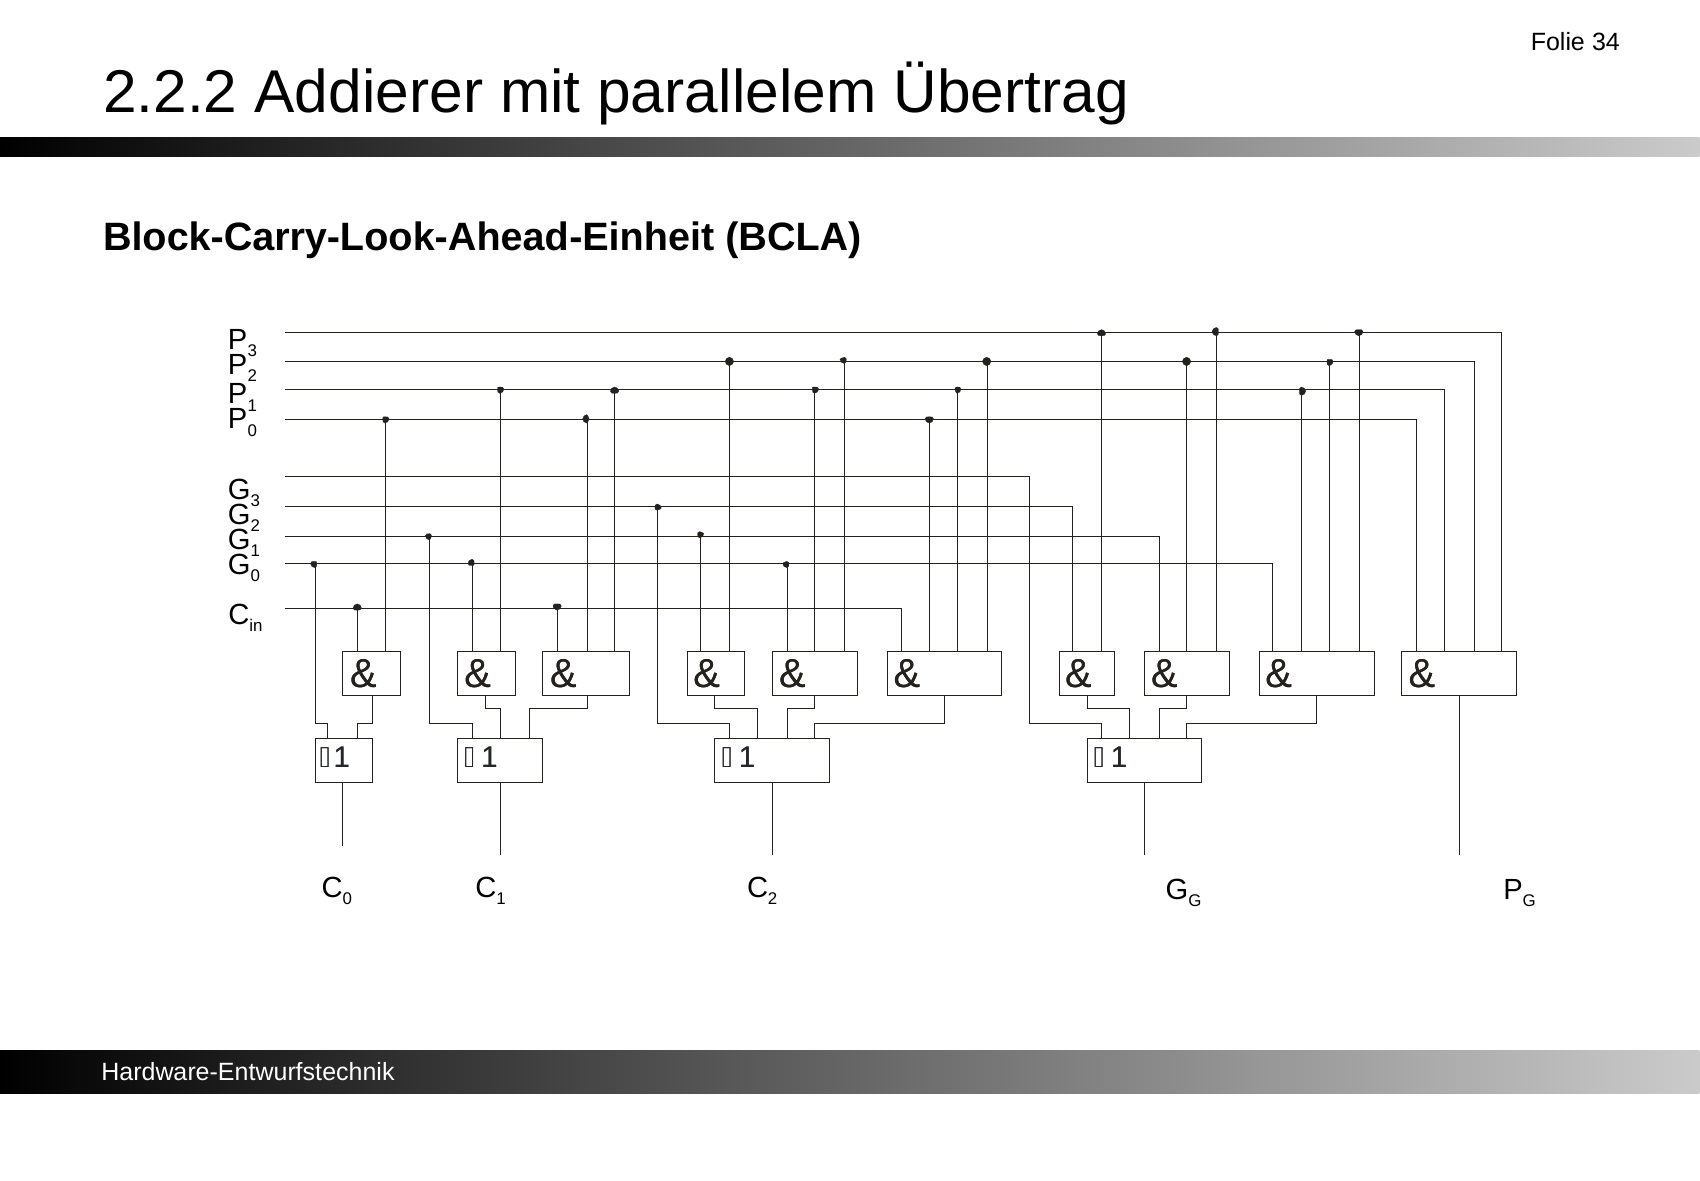

# 2.2.2 Addierer mit parallelem Übertrag
Block-Carry-Look-Ahead-Einheit (BCLA)
P3
P2
P1
P0
G3
G2
G1
G0
Cin
C0
C1
C2
GG
PG